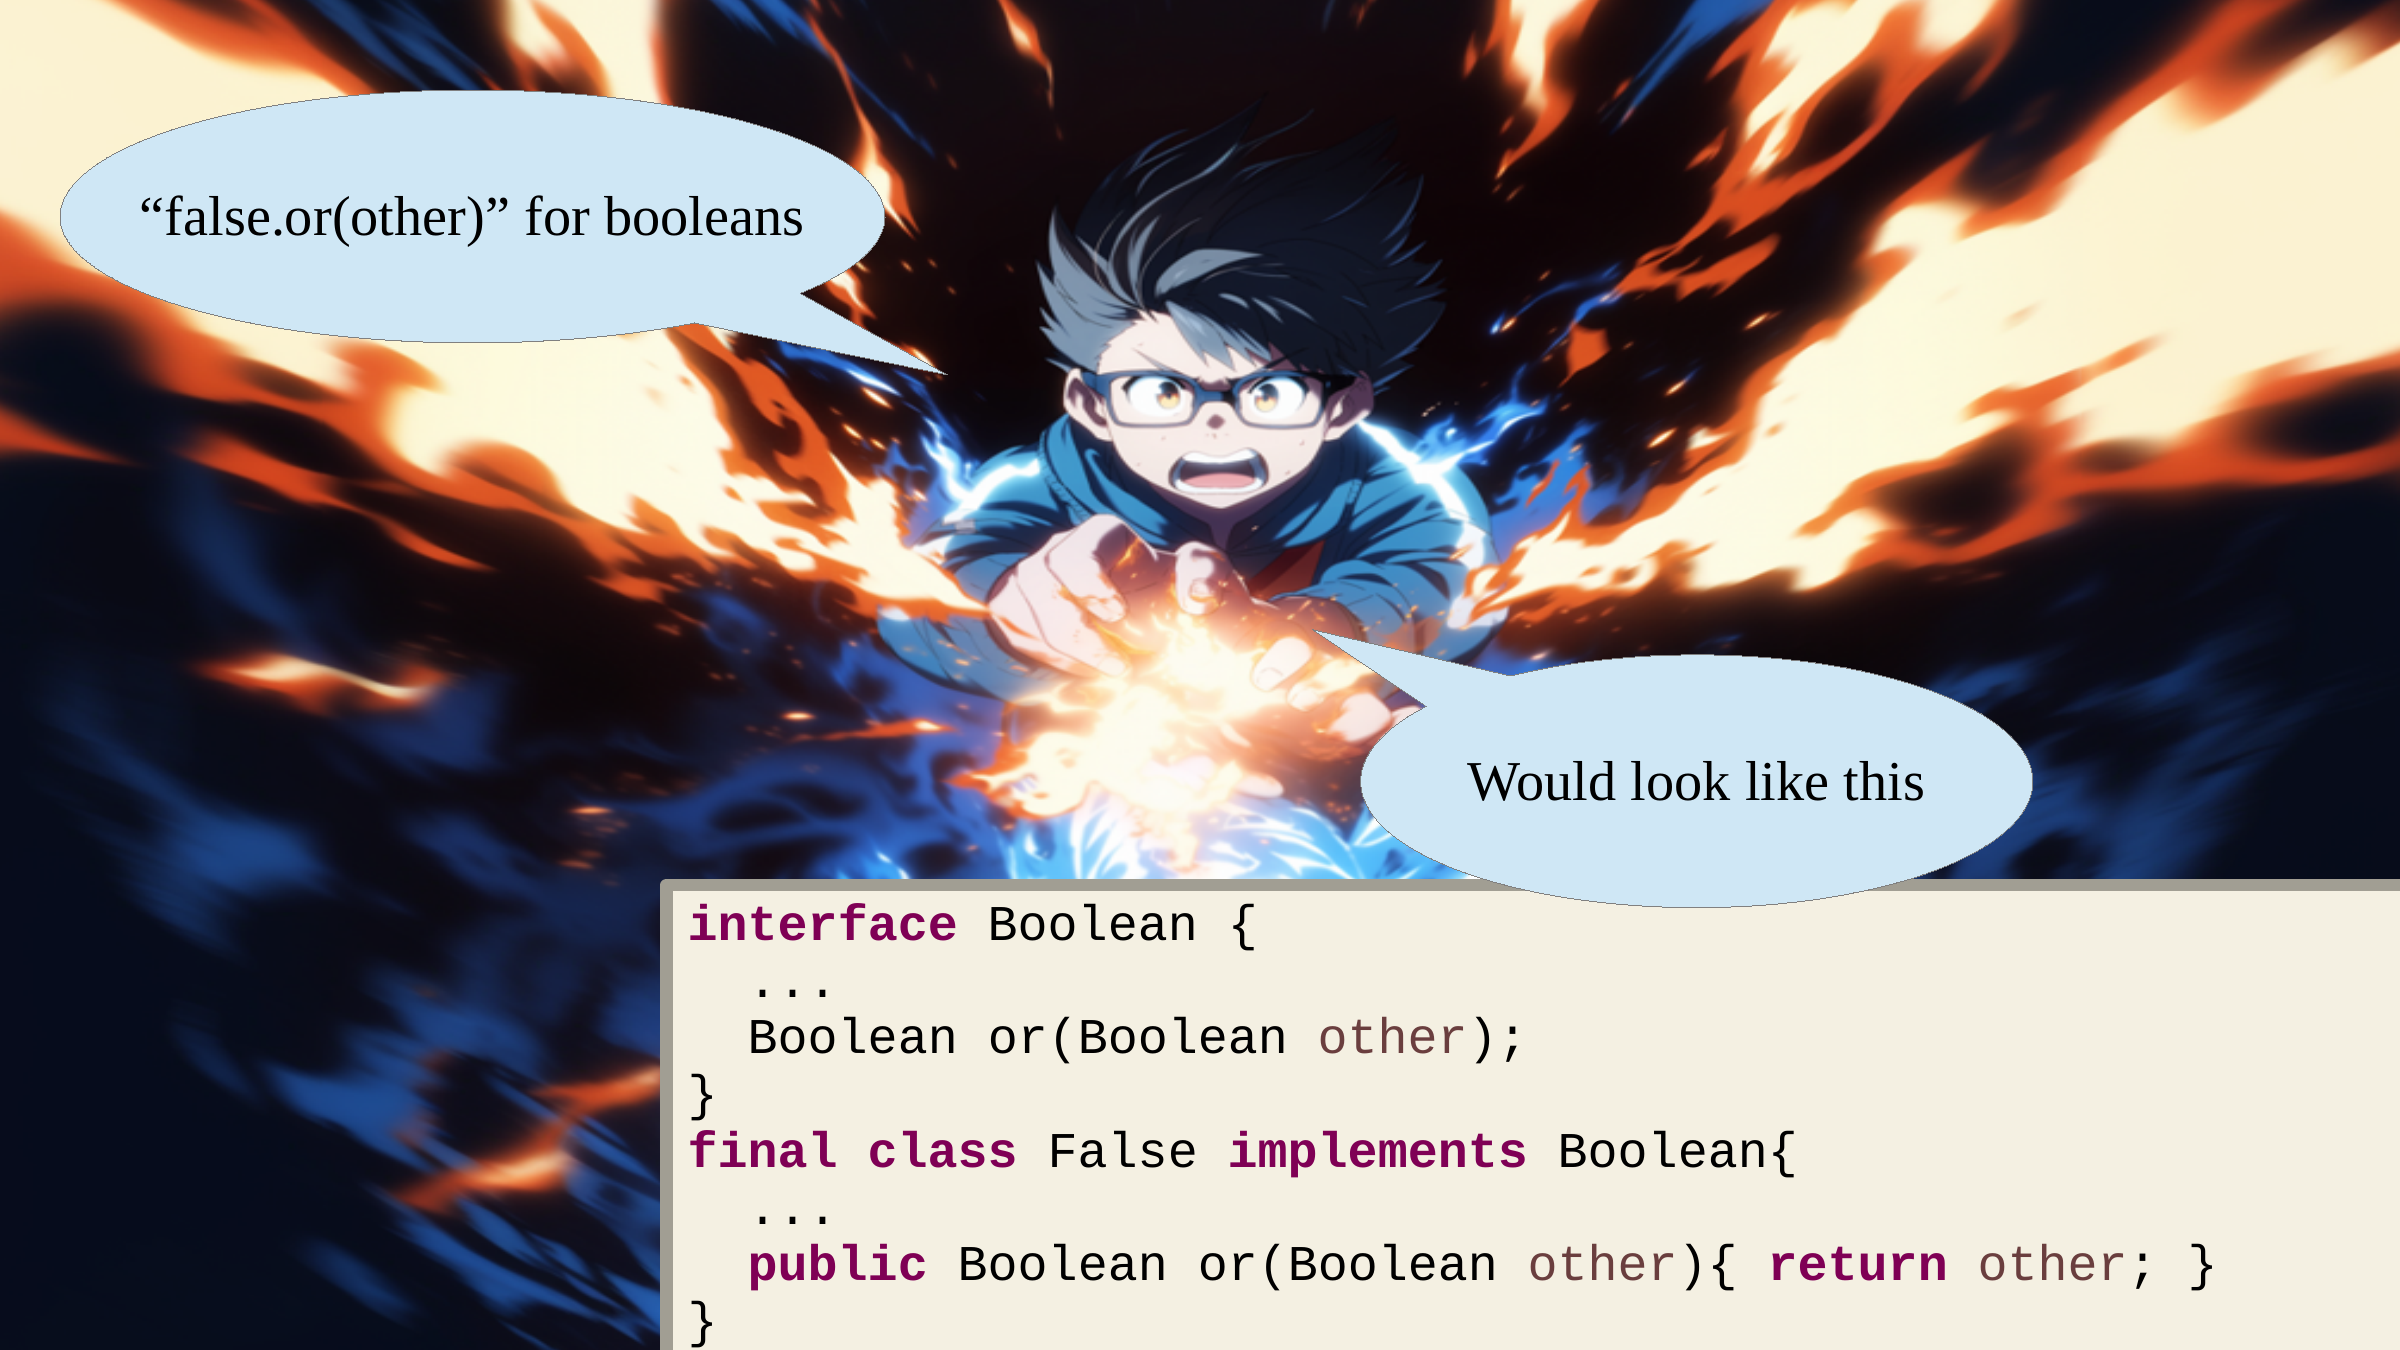

“false.or(other)” for booleans
Would look like this
interface Boolean {
 ...
 Boolean or(Boolean other);
}
final class False implements Boolean{
 ...
 public Boolean or(Boolean other){ return other; }
}